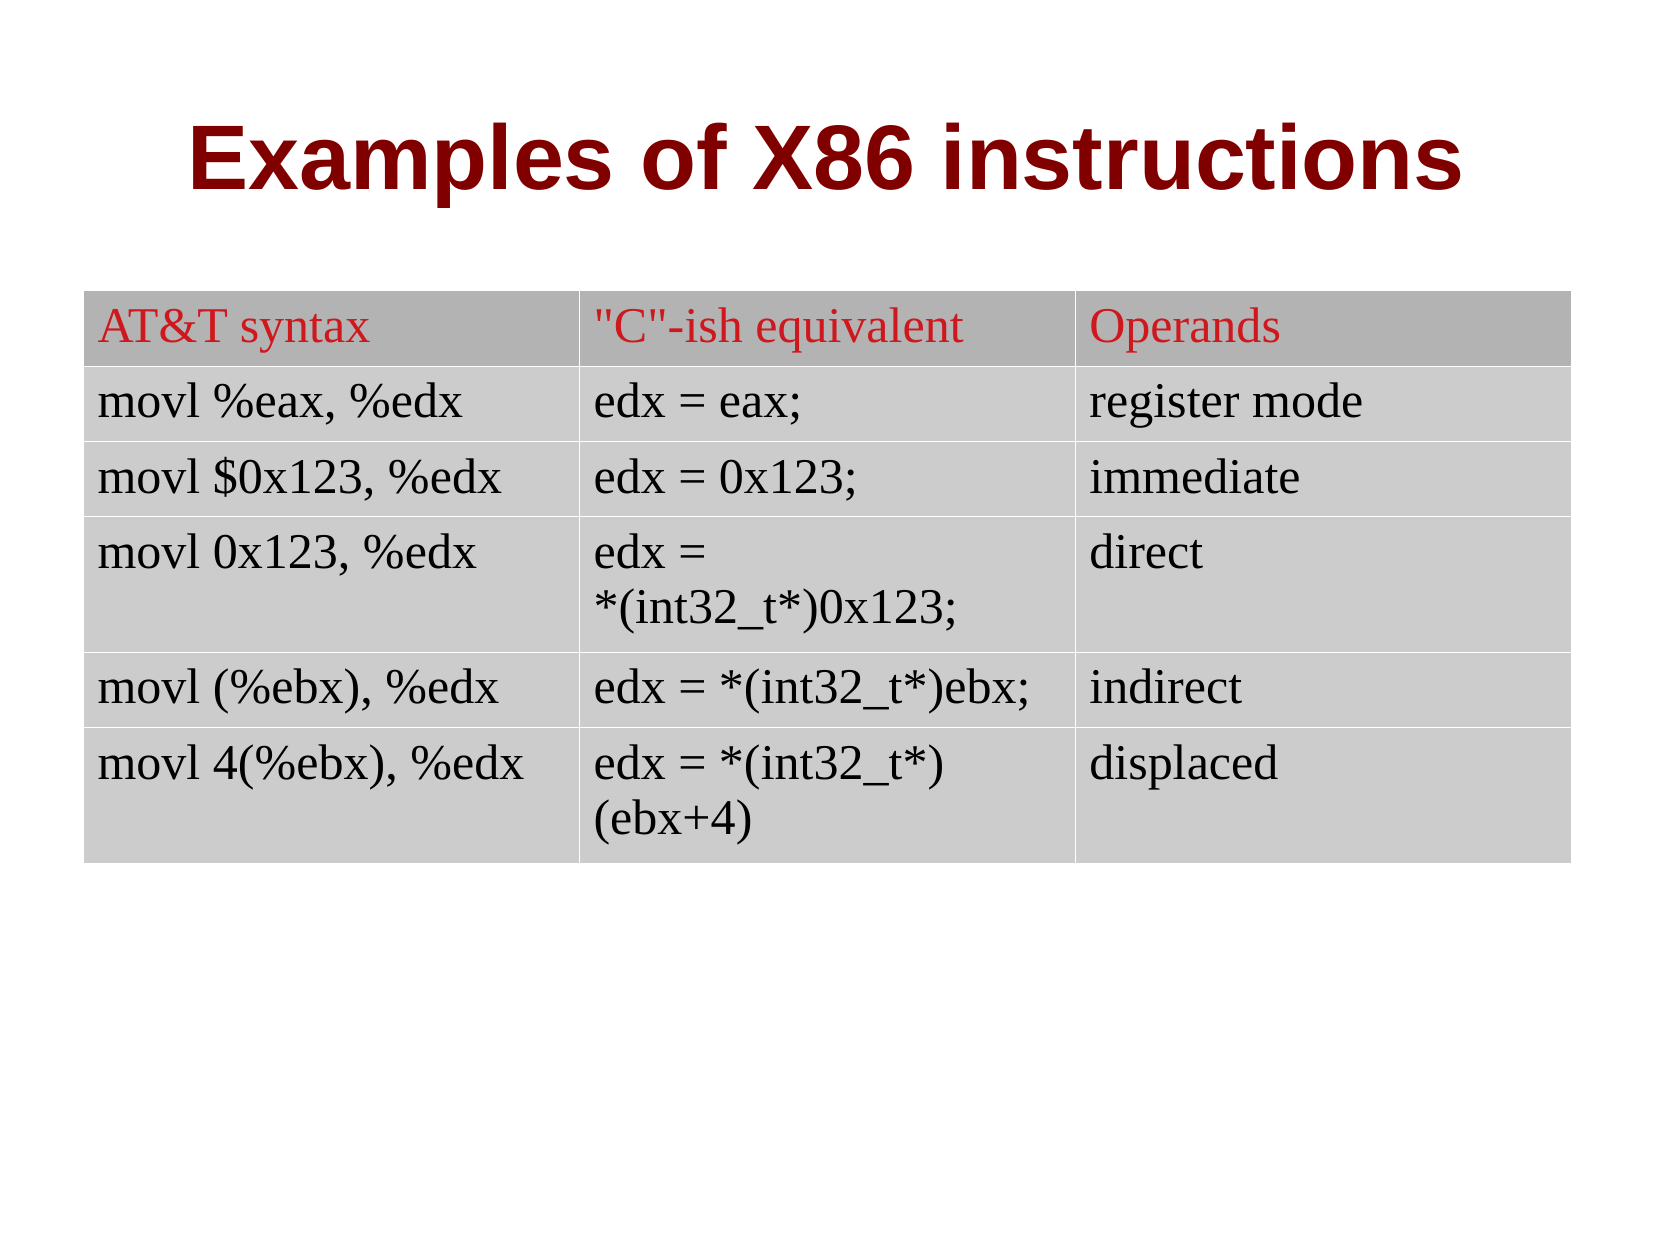

# Examples of X86 instructions
| AT&T syntax | "C"-ish equivalent | Operands |
| --- | --- | --- |
| movl %eax, %edx | edx = eax; | register mode |
| movl $0x123, %edx | edx = 0x123; | immediate |
| movl 0x123, %edx | edx = \*(int32\_t\*)0x123; | direct |
| movl (%ebx), %edx | edx = \*(int32\_t\*)ebx; | indirect |
| movl 4(%ebx), %edx | edx = \*(int32\_t\*)(ebx+4) | displaced |